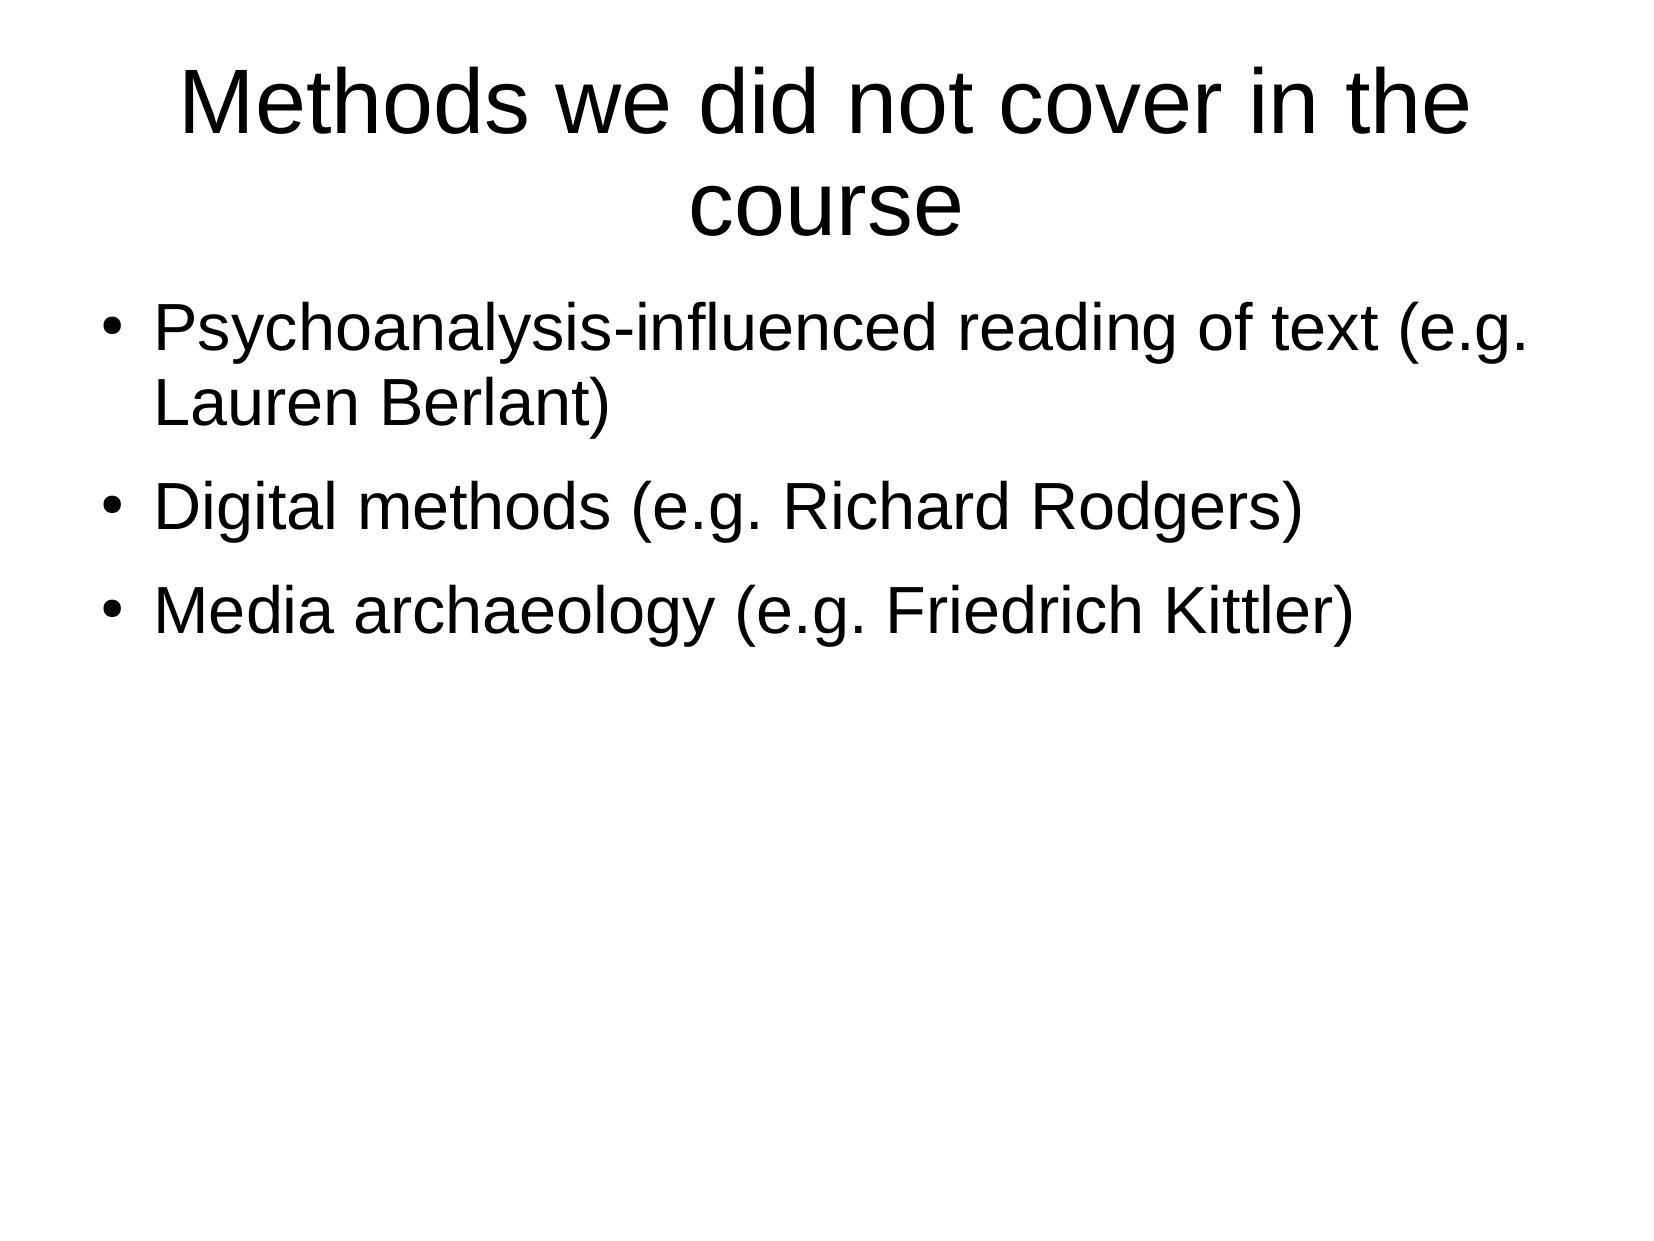

# Methods we did not cover in the course
Psychoanalysis-influenced reading of text (e.g. Lauren Berlant)
Digital methods (e.g. Richard Rodgers)
Media archaeology (e.g. Friedrich Kittler)